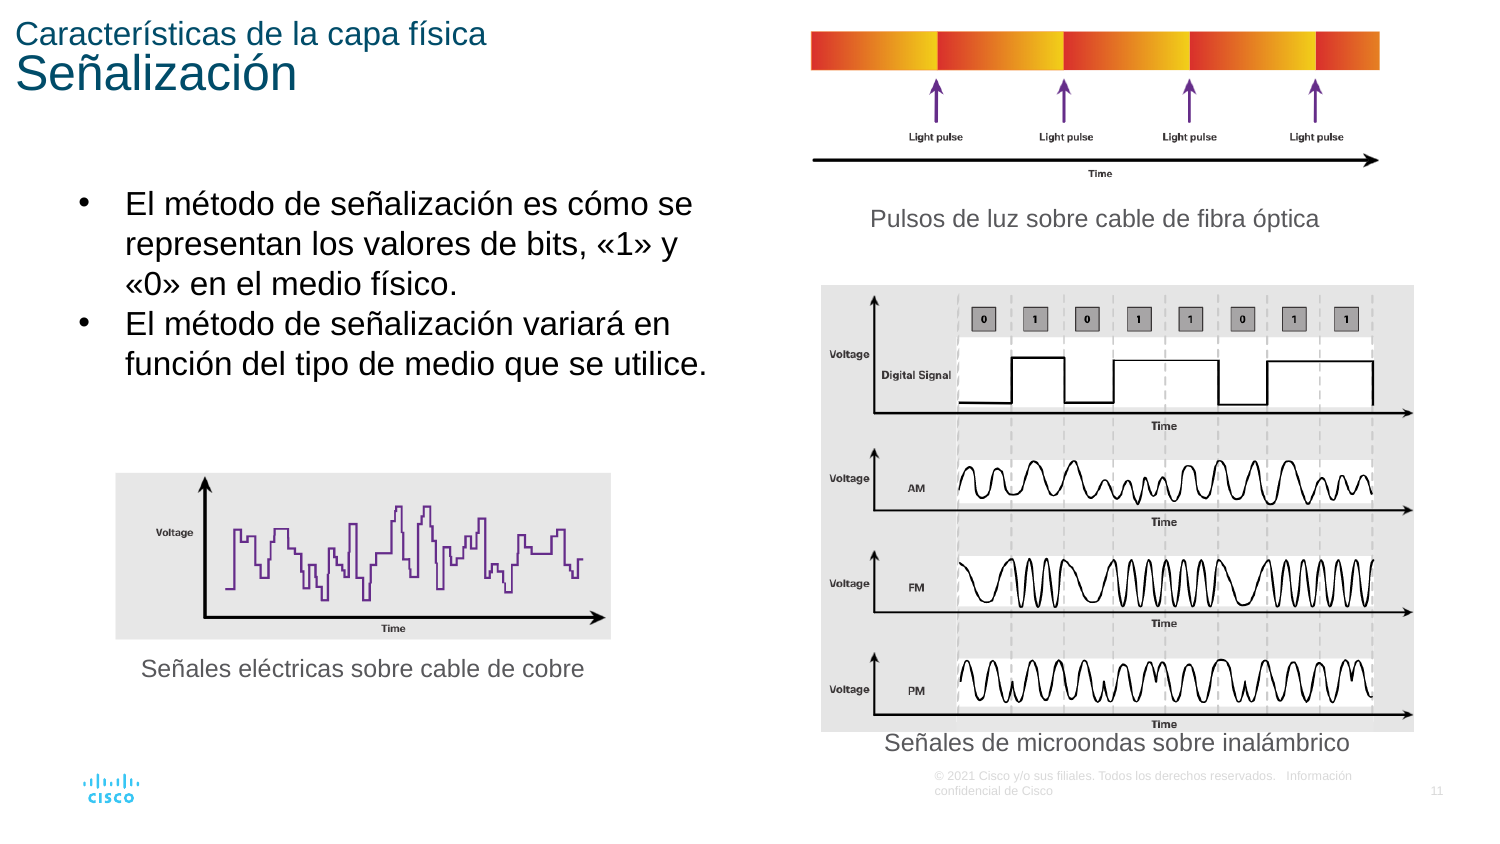

# Características de la capa física Señalización
El método de señalización es cómo se representan los valores de bits, «1» y «0» en el medio físico.
El método de señalización variará en función del tipo de medio que se utilice.
Pulsos de luz sobre cable de fibra óptica
Señales eléctricas sobre cable de cobre
Señales de microondas sobre inalámbrico